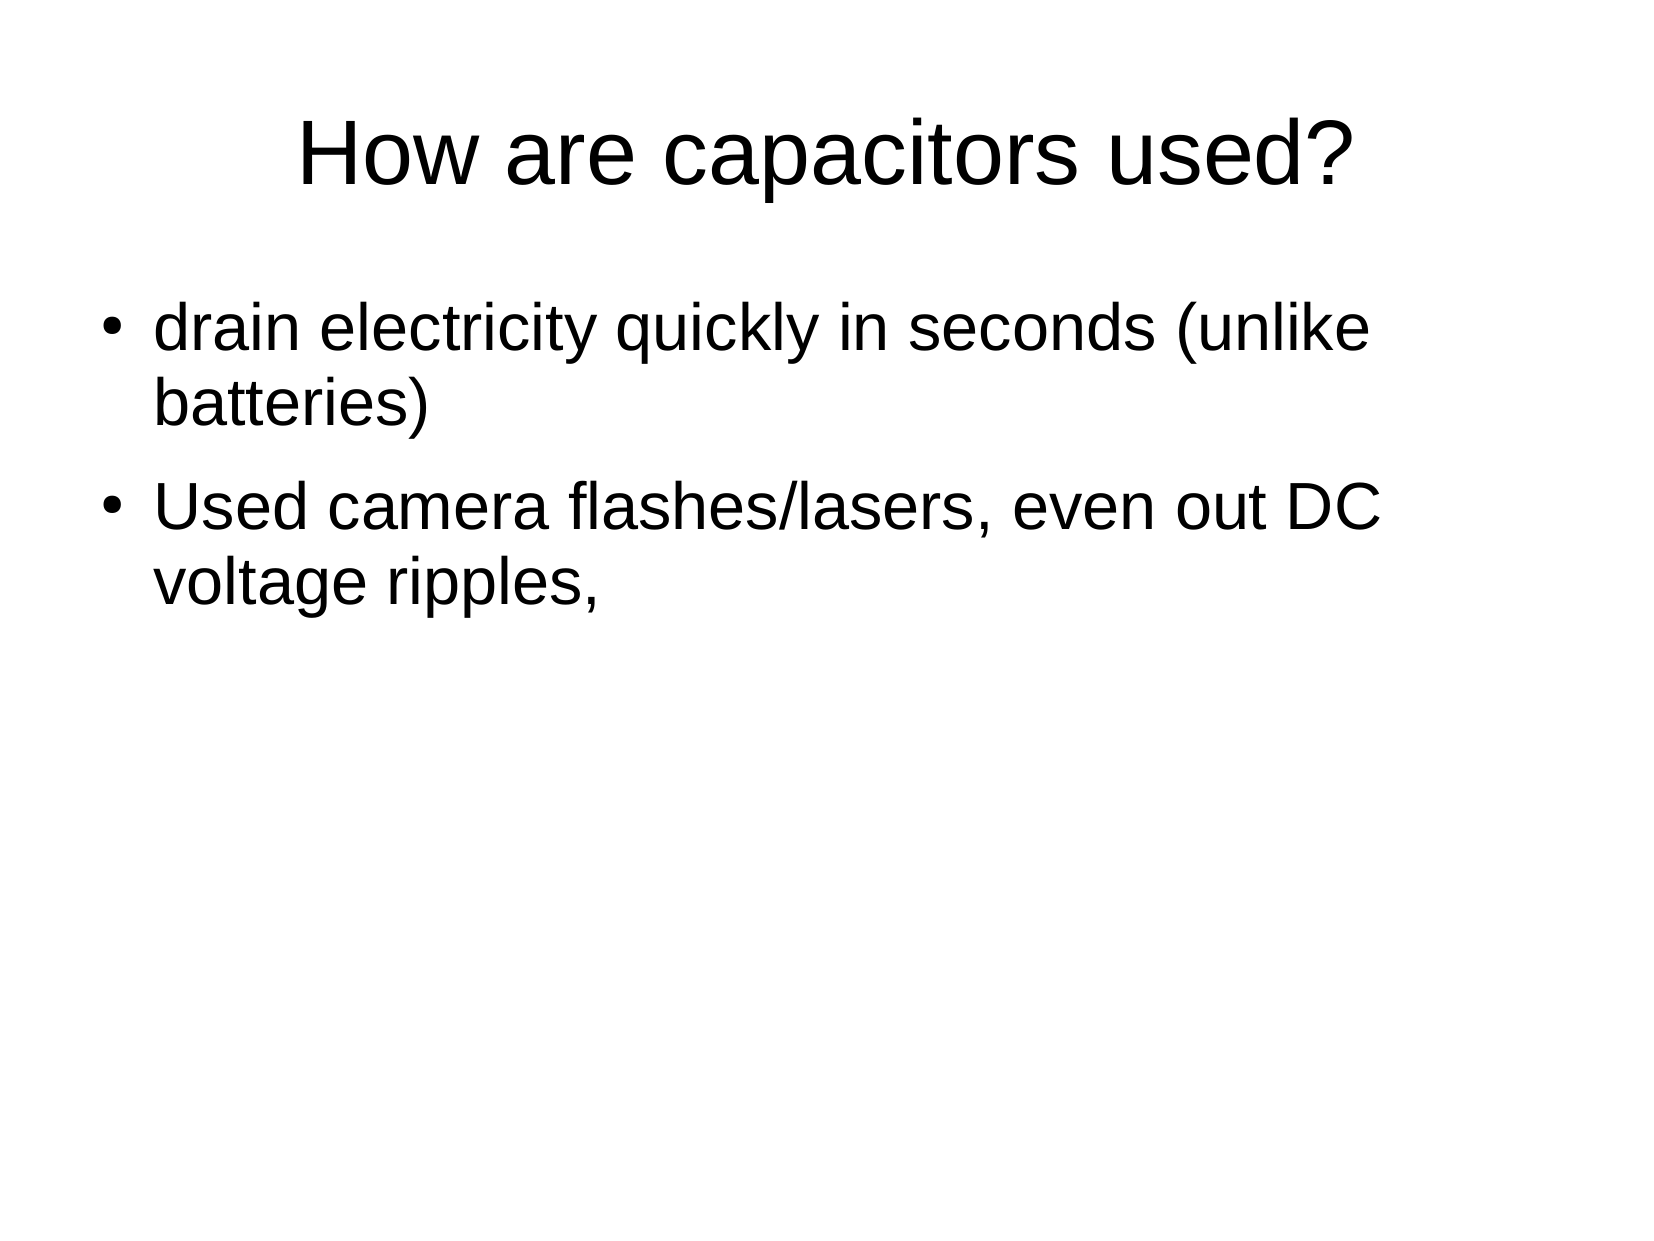

# How are capacitors used?
drain electricity quickly in seconds (unlike batteries)
Used camera flashes/lasers, even out DC voltage ripples,